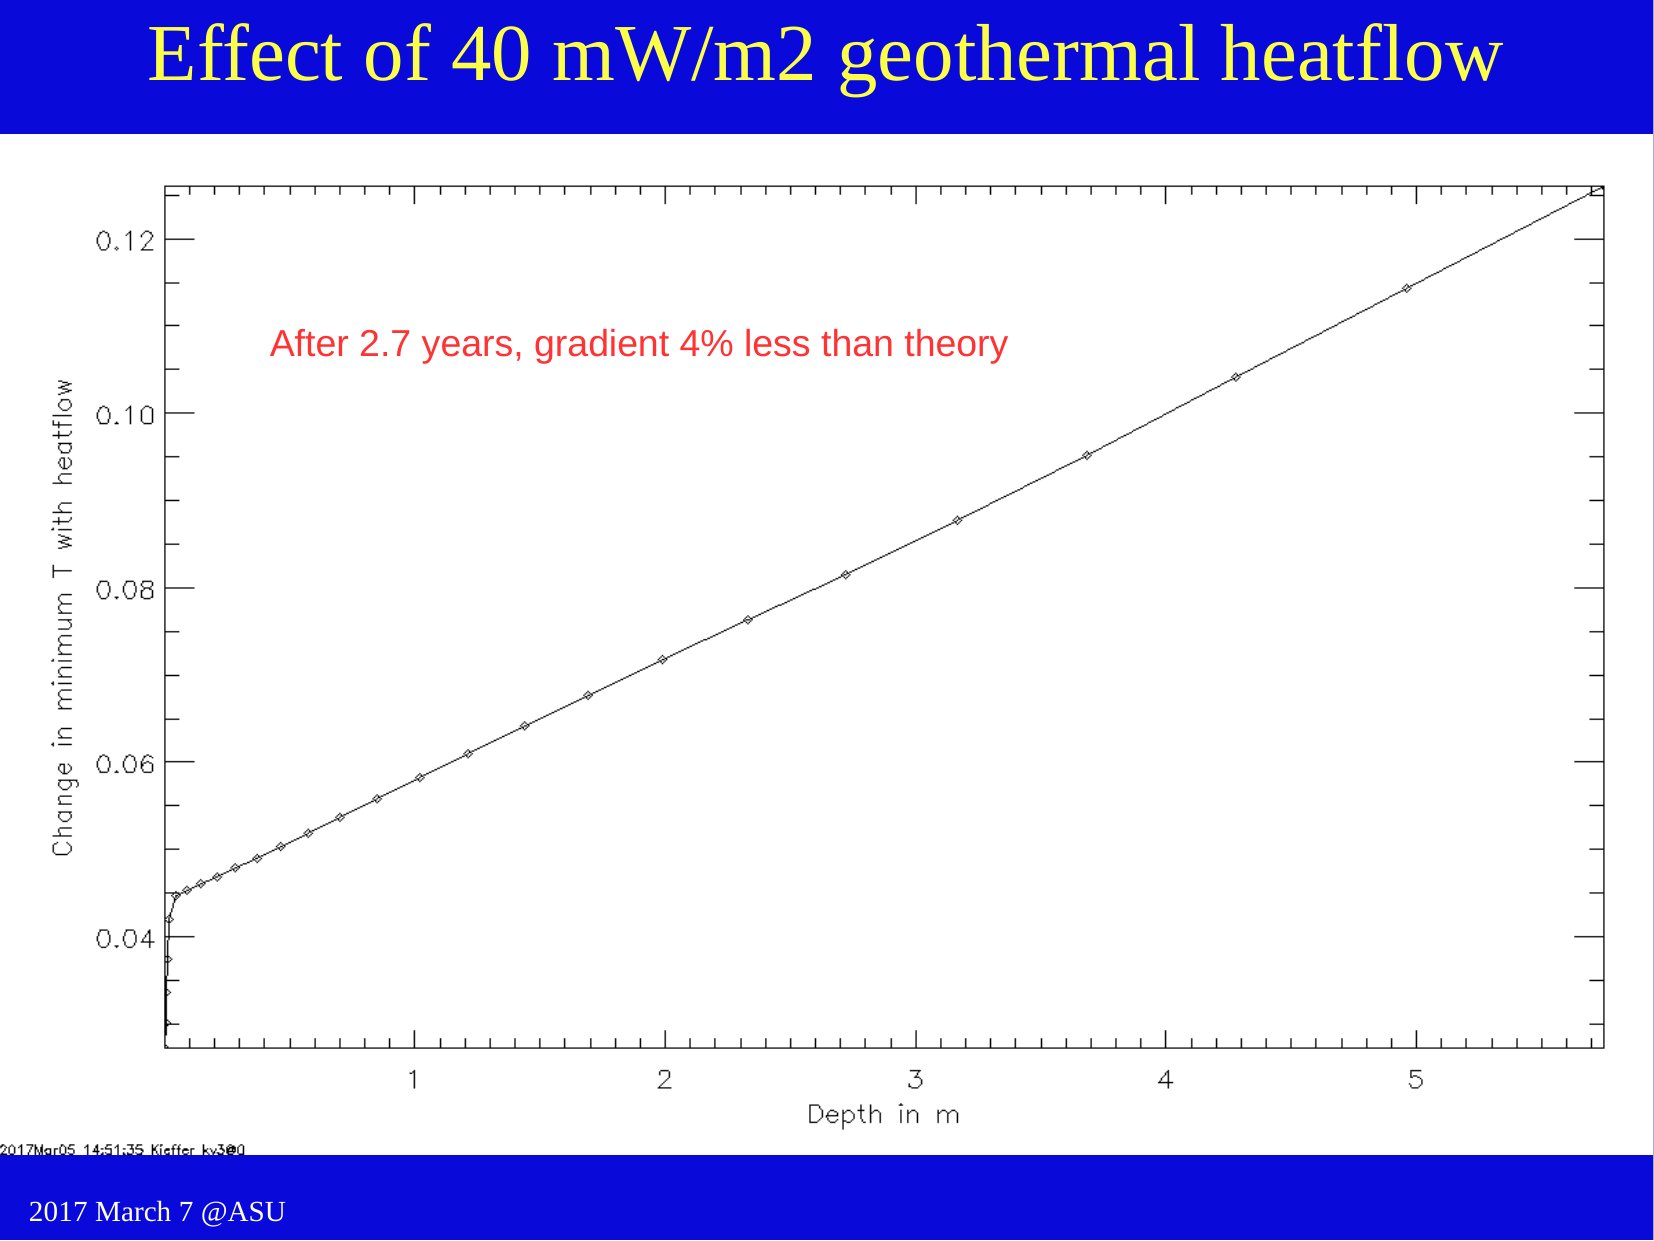

# Effect of 40 mW/m2 geothermal heatflow
After 2.7 years, gradient 4% less than theory